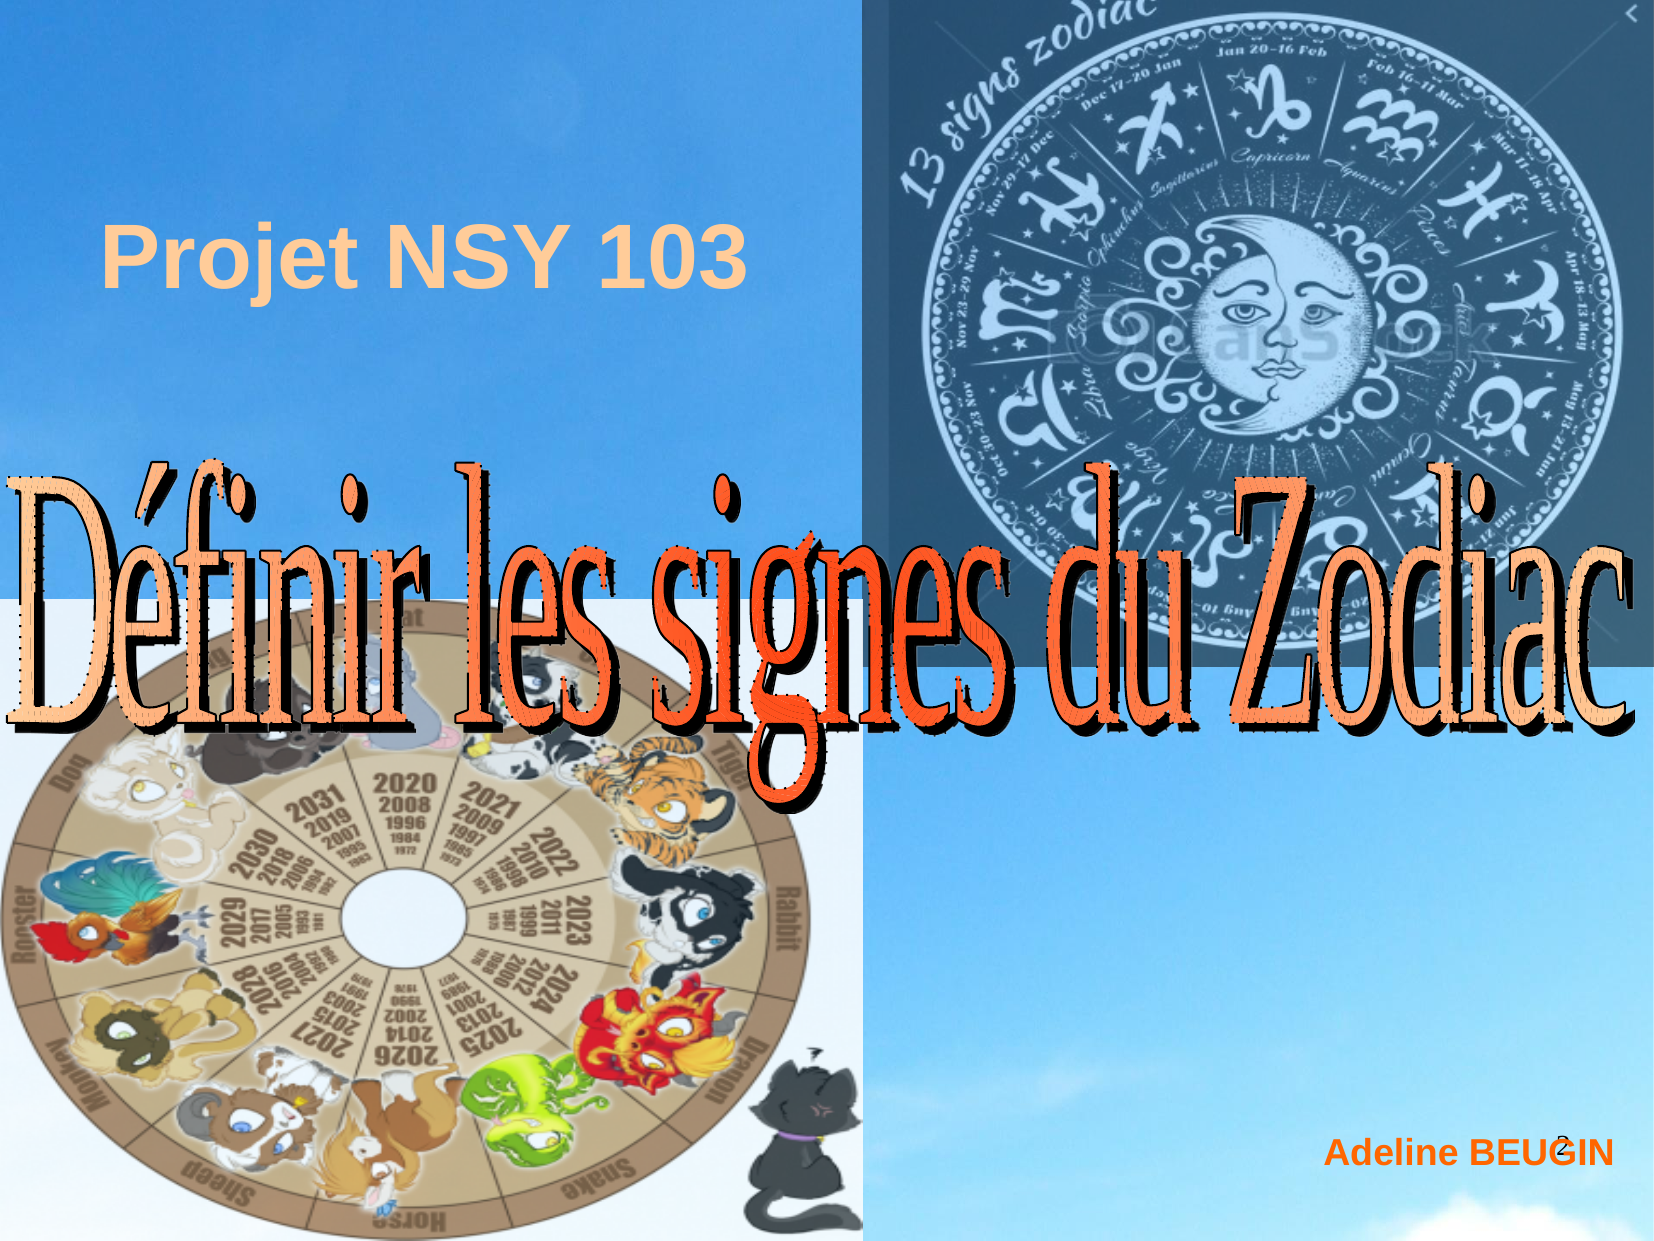

# Projet NSY 103
Définir les signes du Zodiac
Adeline BEUGIN
2